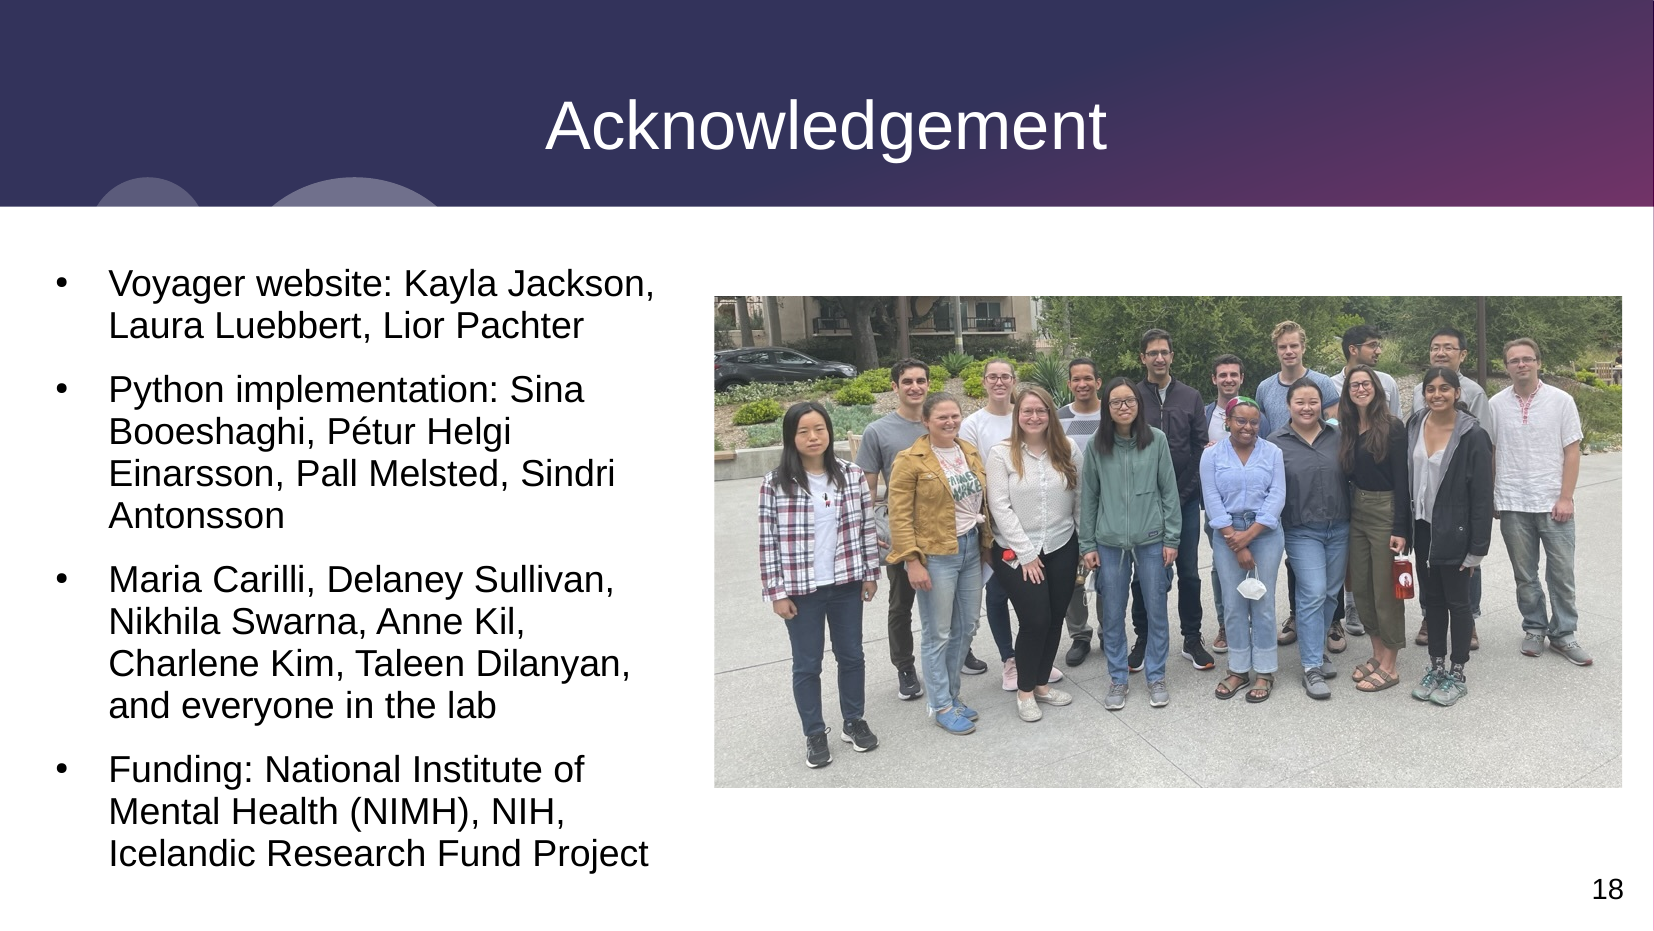

# Acknowledgement
Voyager website: Kayla Jackson, Laura Luebbert, Lior Pachter
Python implementation: Sina Booeshaghi, Pétur Helgi Einarsson, Pall Melsted, Sindri Antonsson
Maria Carilli, Delaney Sullivan, Nikhila Swarna, Anne Kil, Charlene Kim, Taleen Dilanyan, and everyone in the lab
Funding: National Institute of Mental Health (NIMH), NIH, Icelandic Research Fund Project